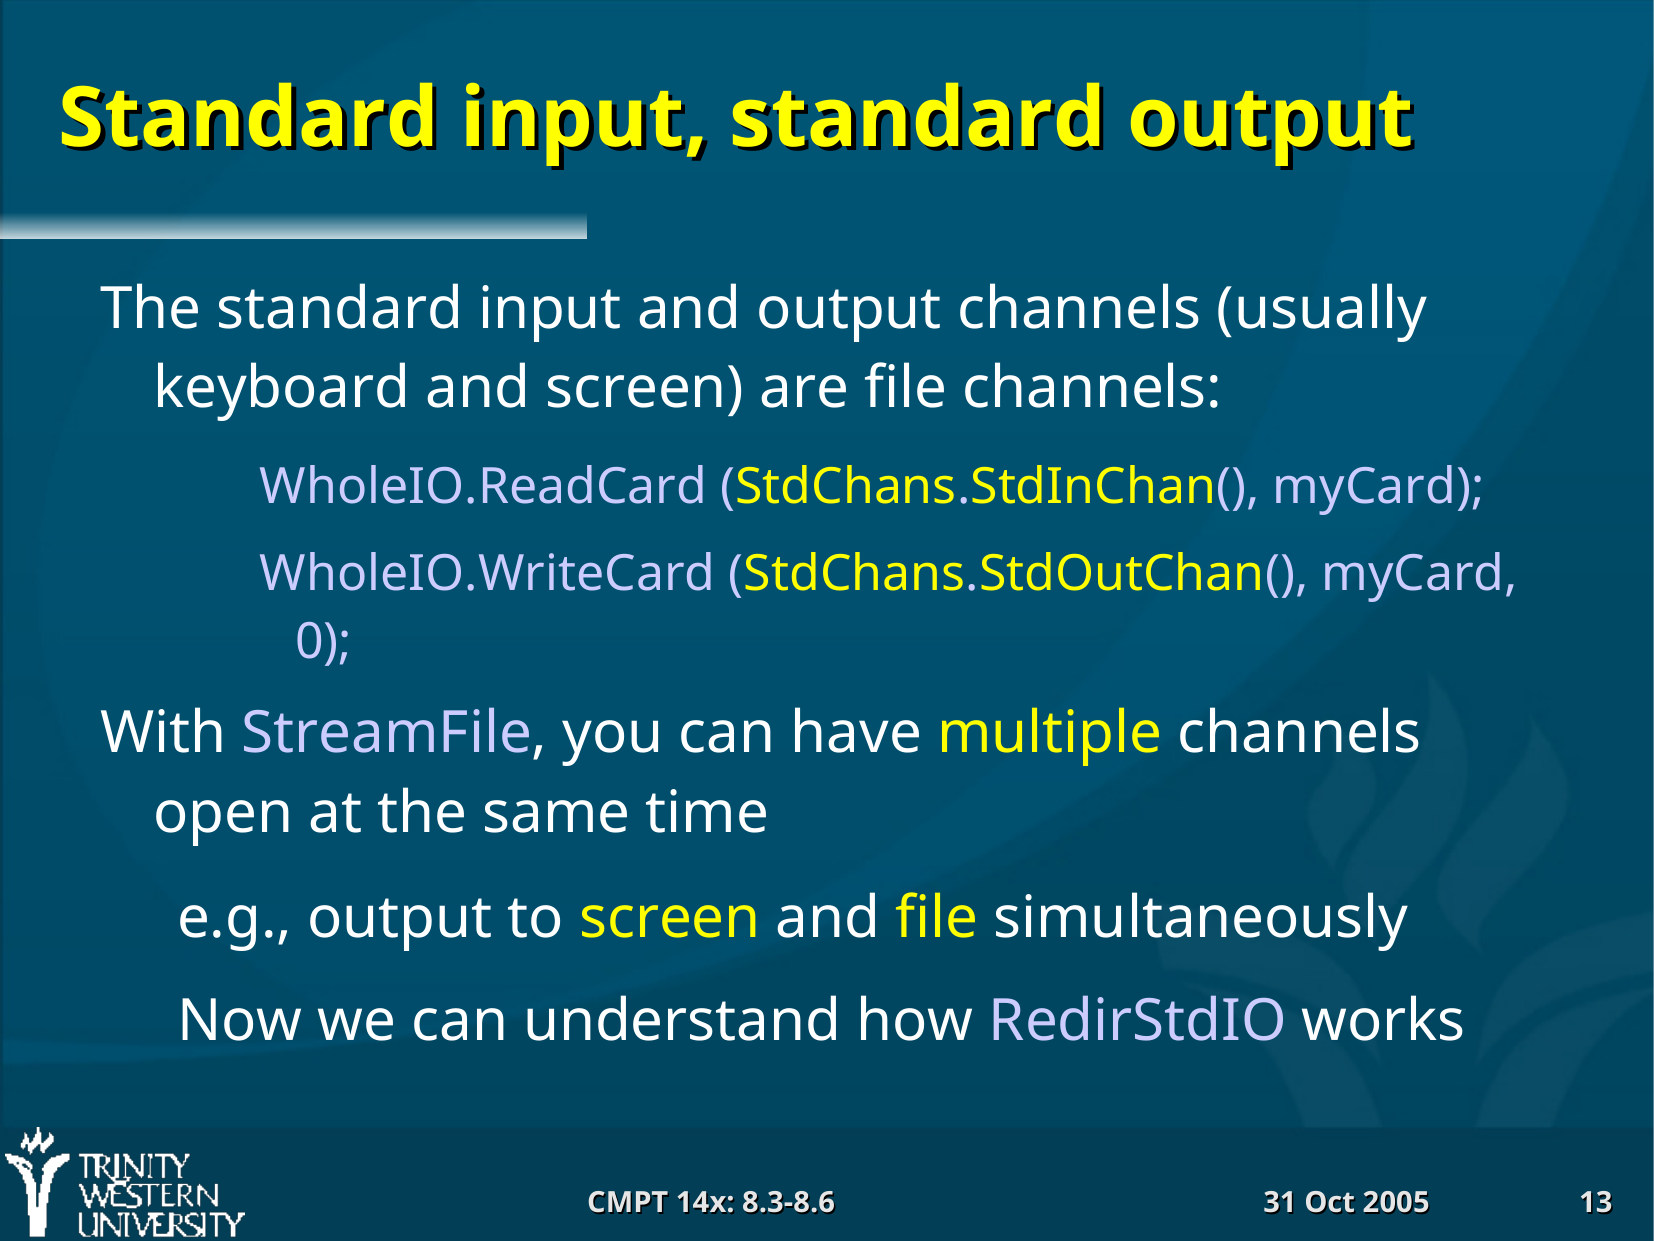

# Standard input, standard output
The standard input and output channels (usually keyboard and screen) are file channels:
WholeIO.ReadCard (StdChans.StdInChan(), myCard);
WholeIO.WriteCard (StdChans.StdOutChan(), myCard, 0);
With StreamFile, you can have multiple channels open at the same time
e.g., output to screen and file simultaneously
Now we can understand how RedirStdIO works
CMPT 14x: 8.3-8.6
31 Oct 2005
13